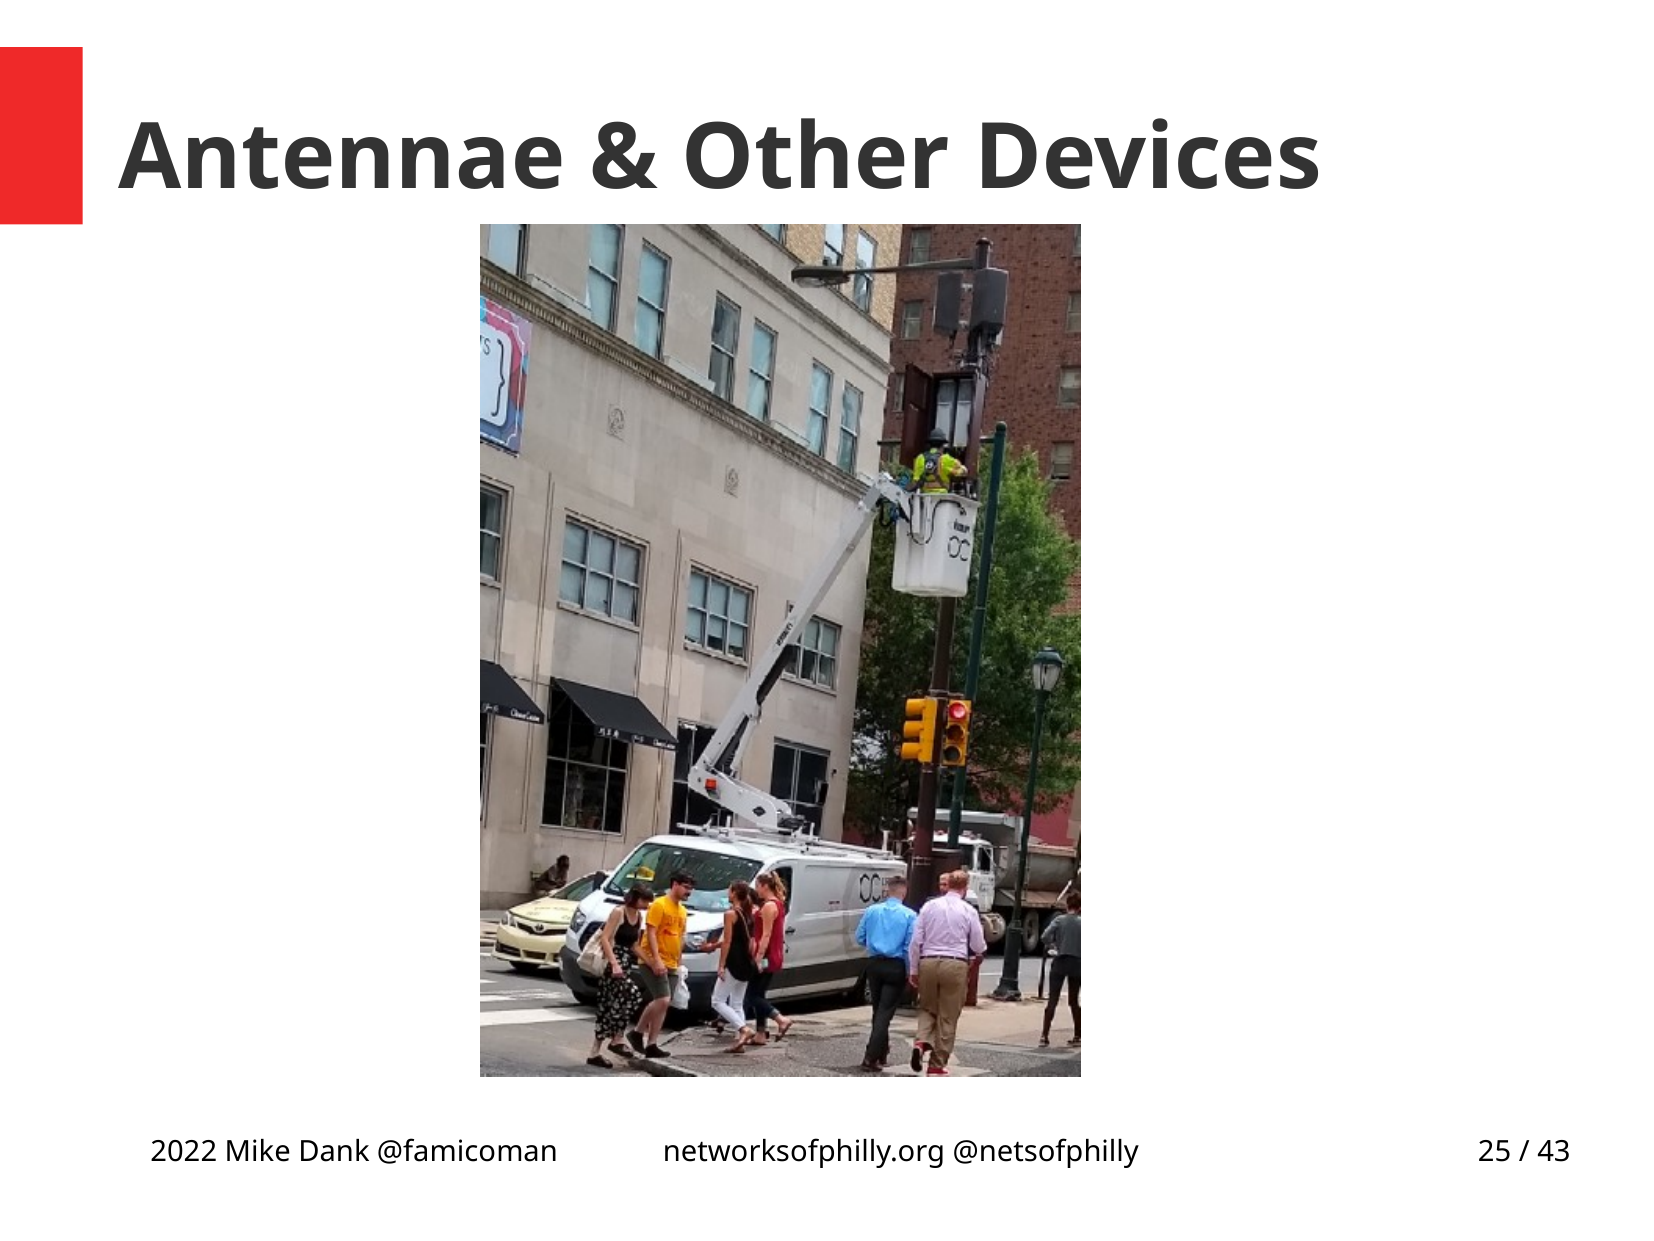

# Antennae & Other Devices
2022 Mike Dank @famicoman networksofphilly.org @netsofphilly
25